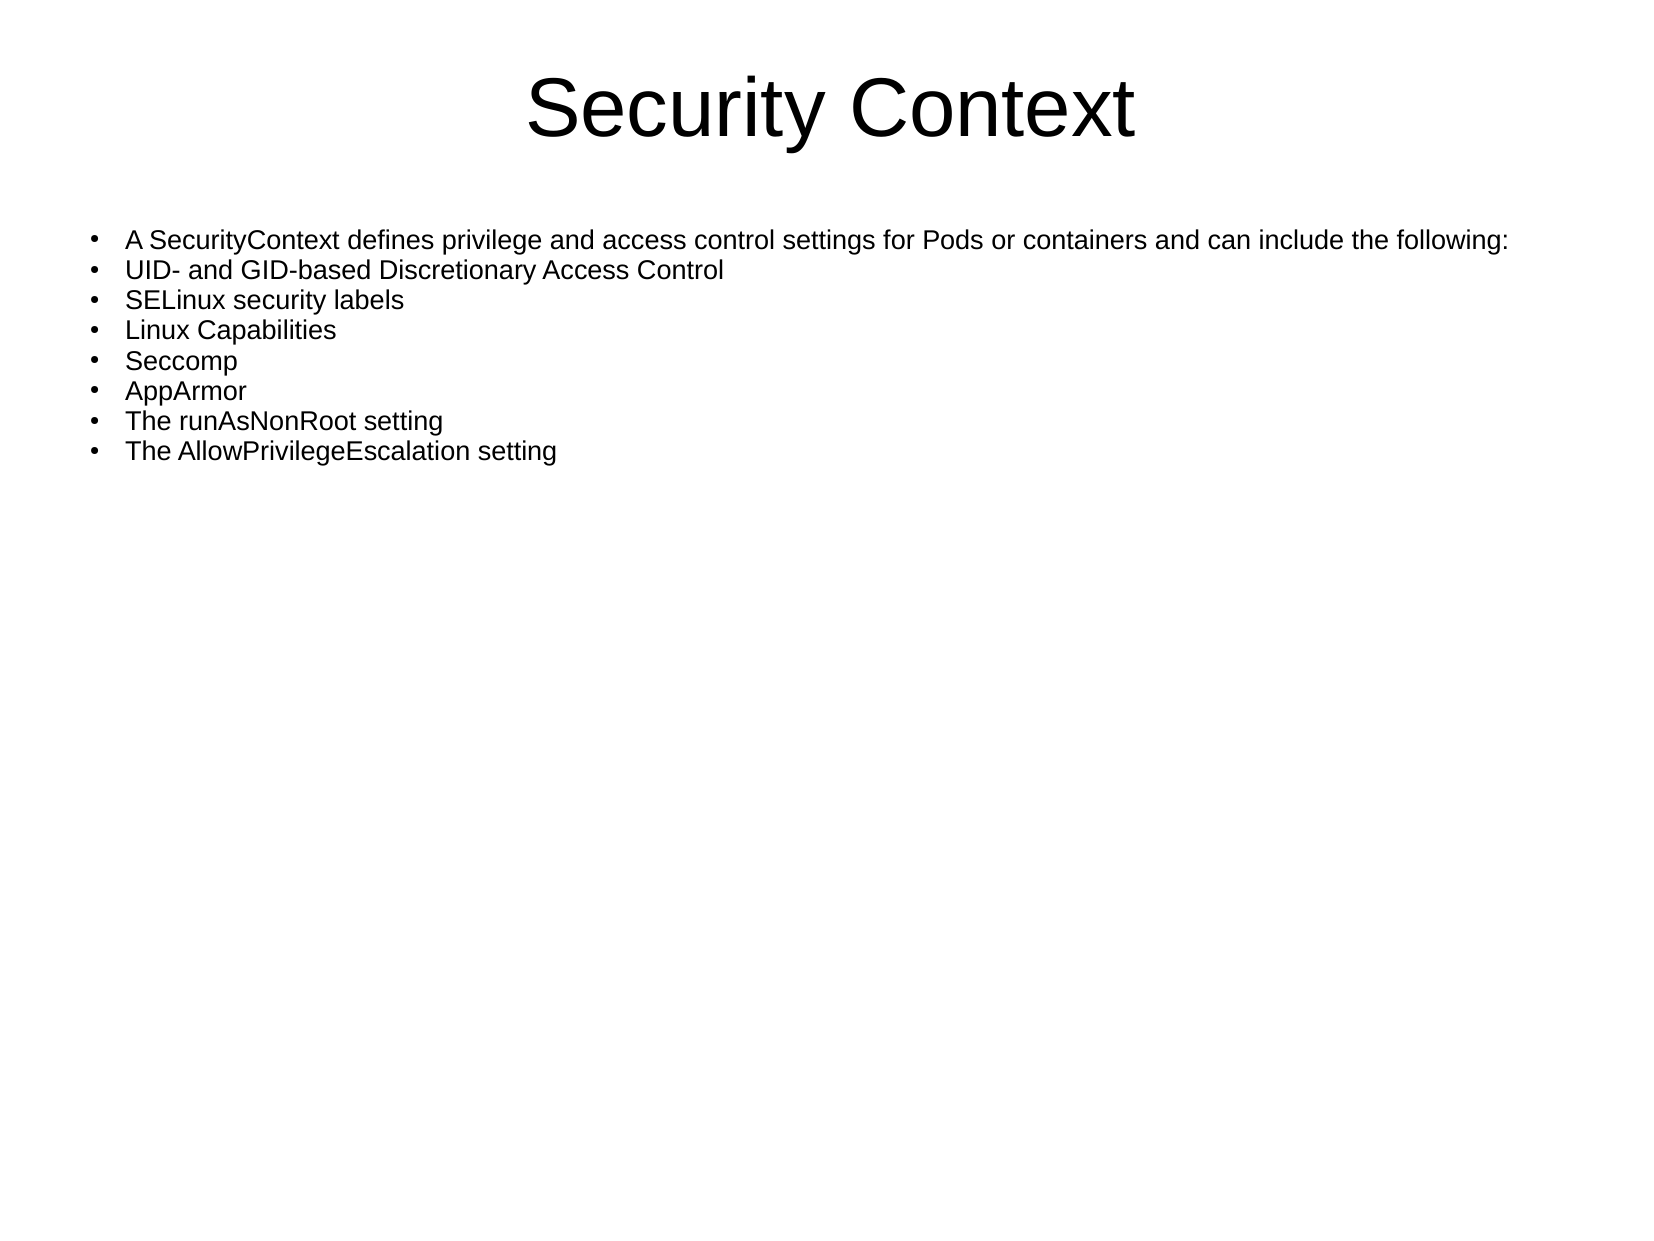

# Security Context
A SecurityContext defines privilege and access control settings for Pods or containers and can include the following:
UID- and GID-based Discretionary Access Control
SELinux security labels
Linux Capabilities
Seccomp
AppArmor
The runAsNonRoot setting
The AllowPrivilegeEscalation setting